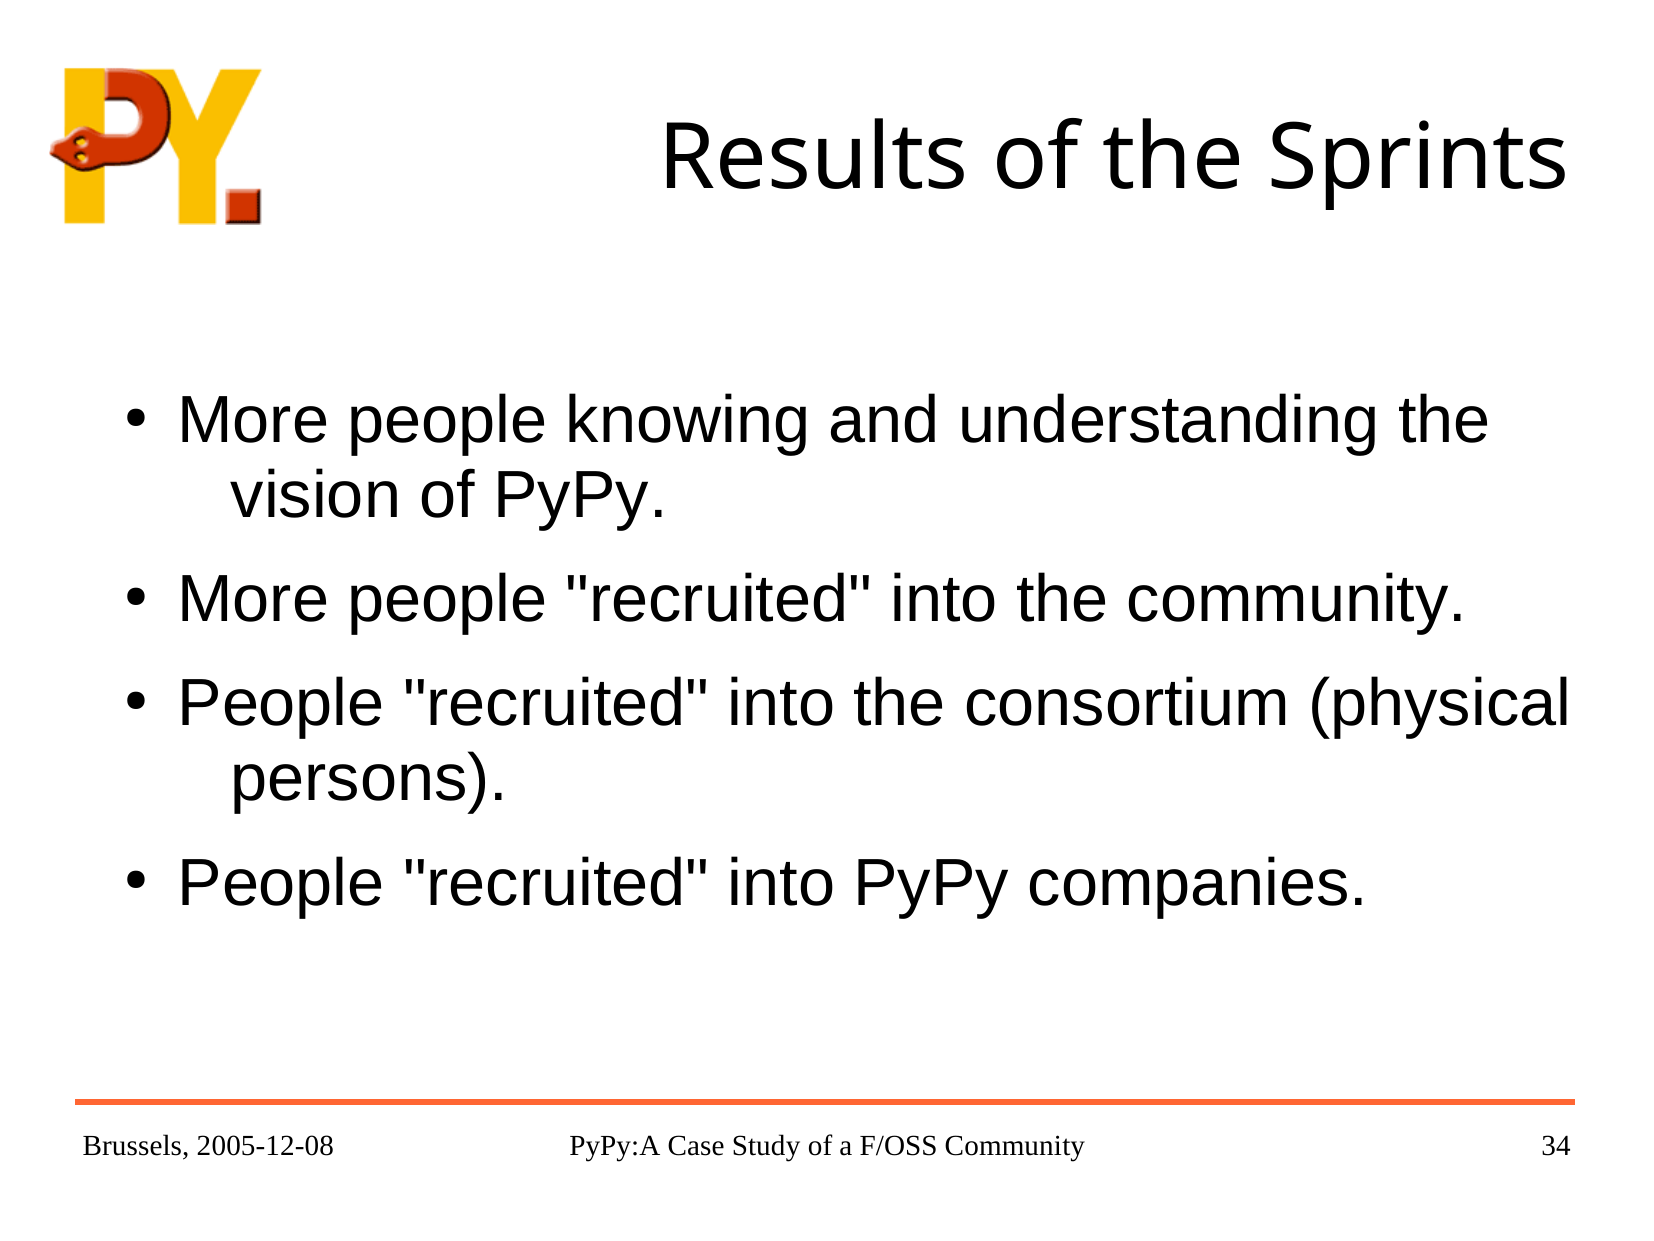

# Results of the Sprints
More people knowing and understanding the vision of PyPy.
More people "recruited" into the community.
People "recruited" into the consortium (physical persons).
People "recruited" into PyPy companies.
Brussels, 2005-12-08
PyPy: A Case Study of a F/OSS Community
34